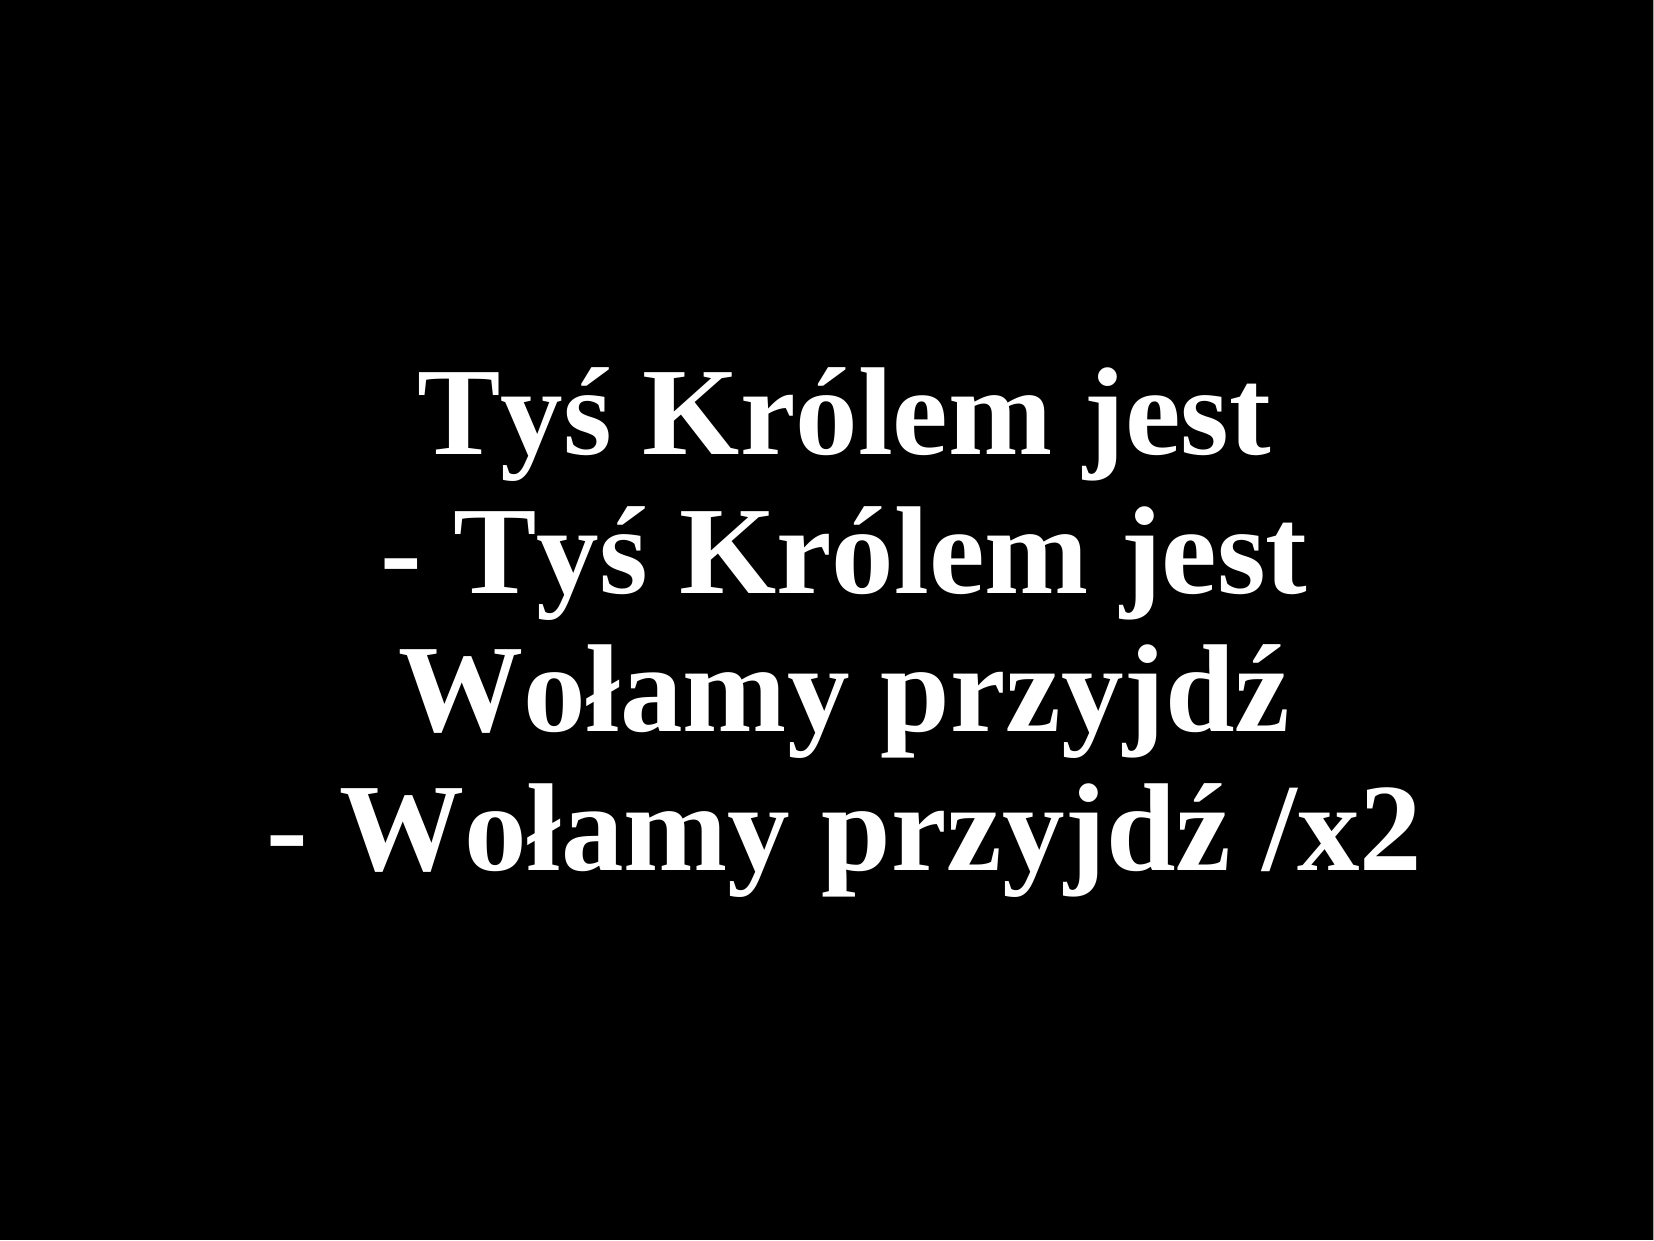

# Tyś Królem jest
- Tyś Królem jest
Wołamy przyjdź
- Wołamy przyjdź /x2